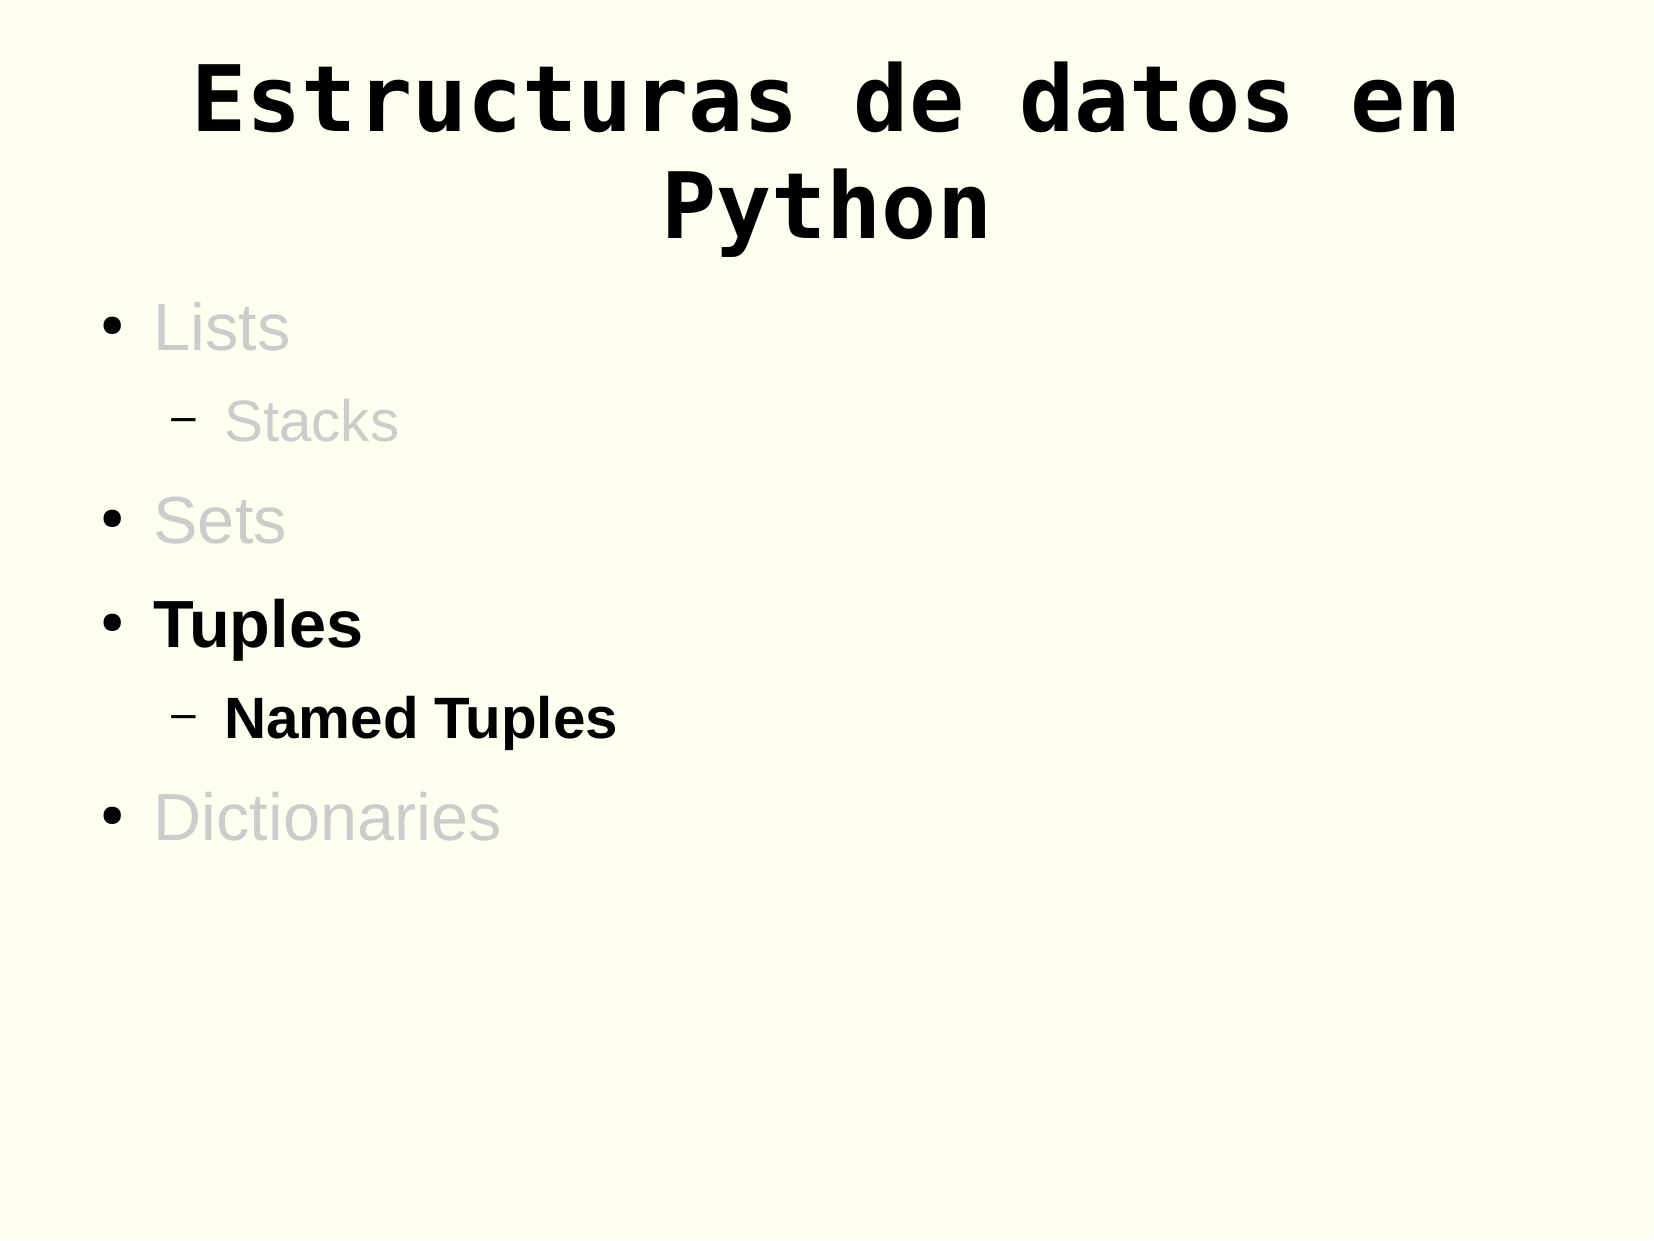

# Estructuras de datos en Python
Lists
Stacks
Sets
Tuples
Named Tuples
Dictionaries